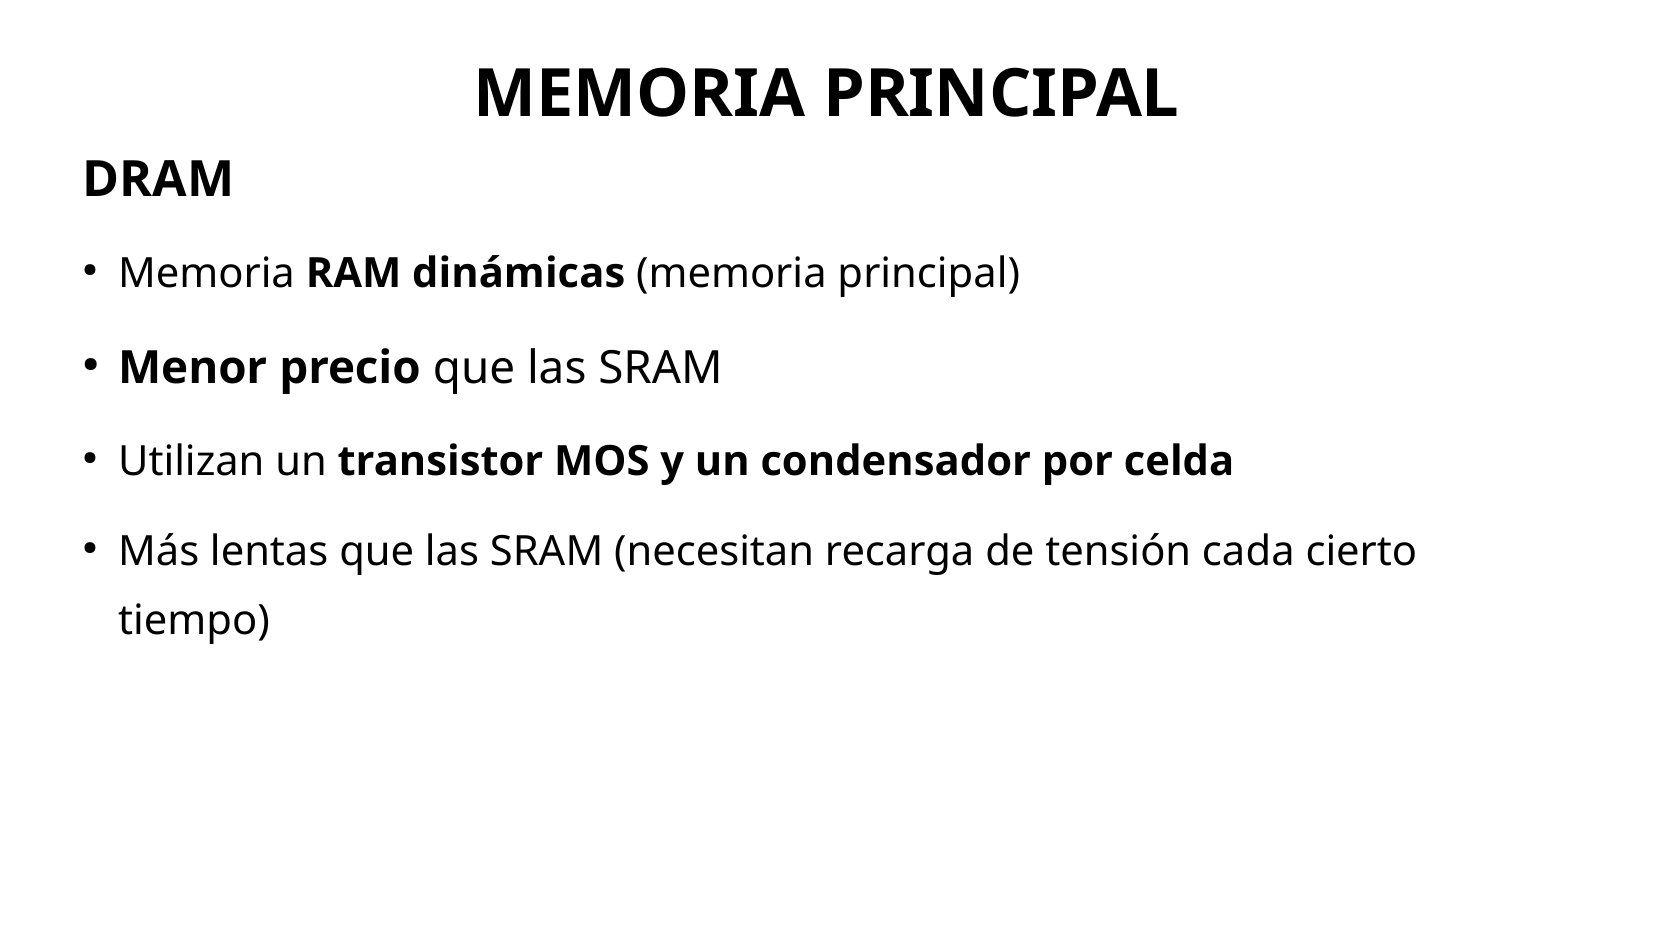

# MEMORIA PRINCIPAL
DRAM
Memoria RAM dinámicas (memoria principal)
Menor precio que las SRAM
Utilizan un transistor MOS y un condensador por celda
Más lentas que las SRAM (necesitan recarga de tensión cada cierto tiempo)